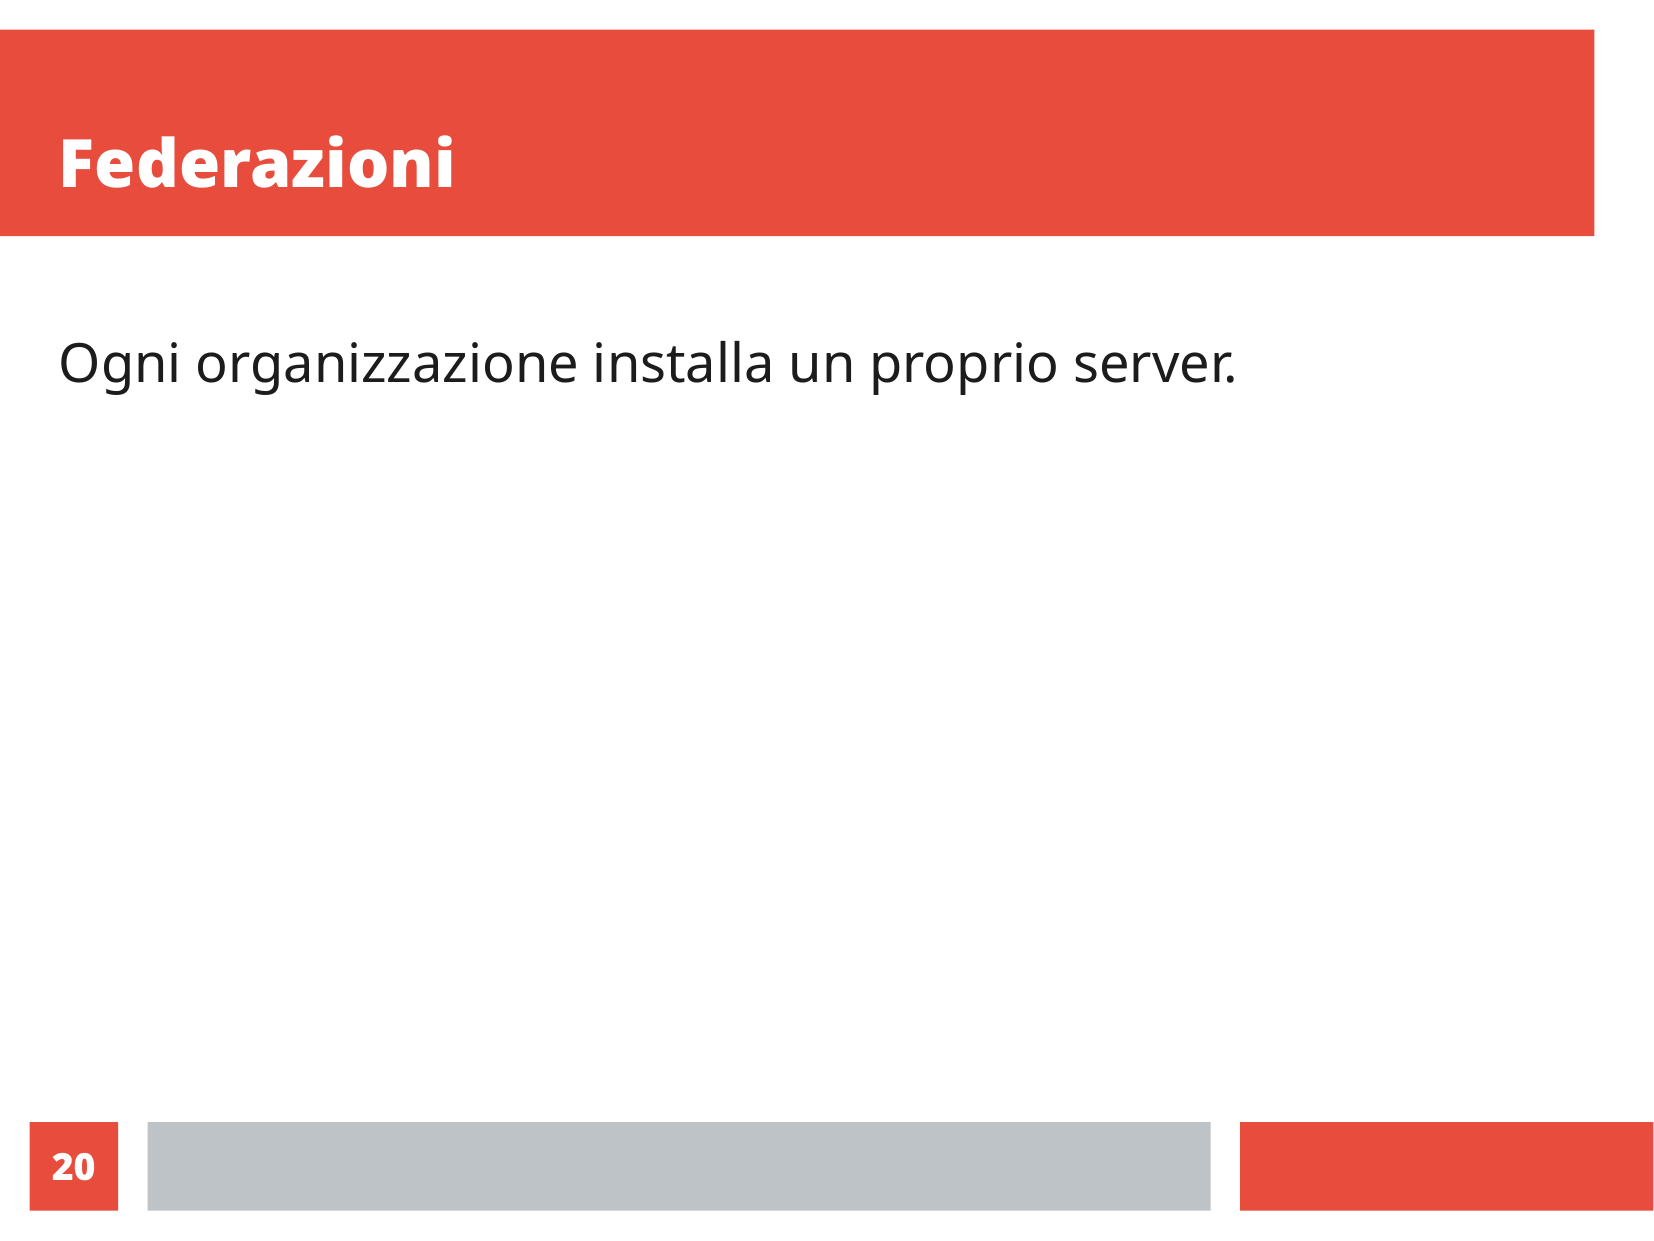

# Federazioni
Ogni organizzazione installa un proprio server.
20